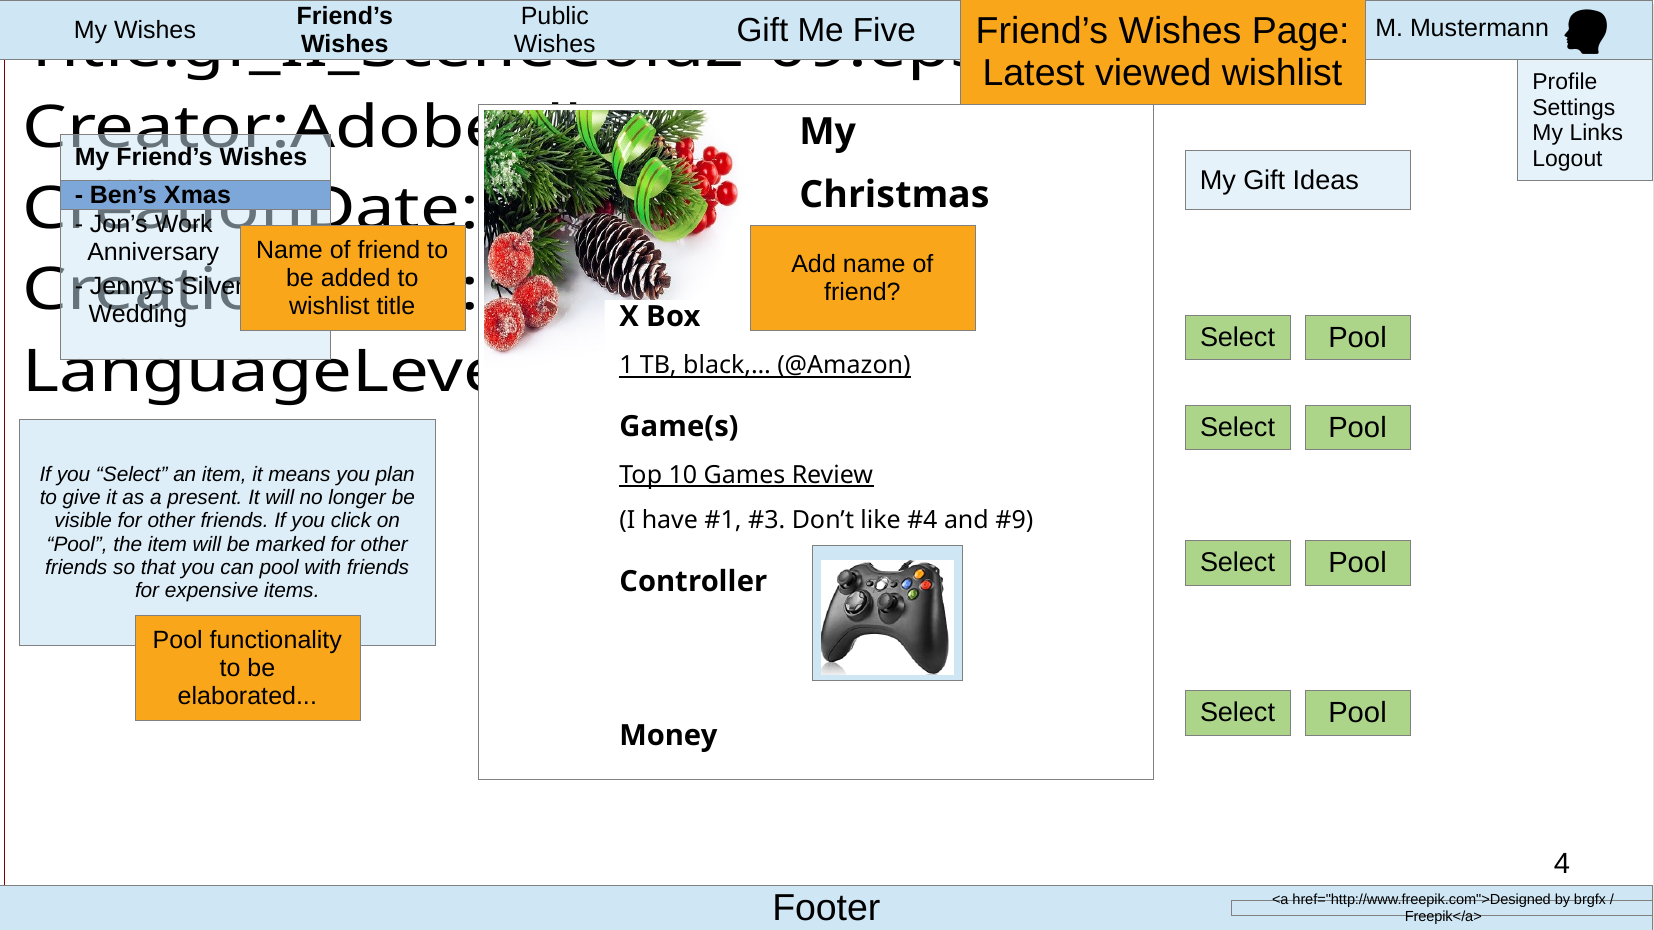

Gift Me Five
Friend’s Wishes Page:
Latest viewed wishlist
M. Mustermann
My Wishes
Friend’s Wishes
Public Wishes
Profile
Settings
My Links
Logout
My Friend’s Wishes
- Birthday
- Jon’s Work
 Anniversary
- Jenny’s Silver
 Wedding
My
Christmas Wishes
My Gift Ideas
- Ben’s Xmas
Name of friend to be added to wishlist title
Add name of friend?
X Box
1 TB, black,… (@Amazon)
Game(s)
Top 10 Games Review
(I have #1, #3. Don’t like #4 and #9)
Controller
Money
Select
Pool
Select
Pool
If you “Select” an item, it means you plan to give it as a present. It will no longer be visible for other friends. If you click on “Pool”, the item will be marked for other friends so that you can pool with friends for expensive items.
Select
Pool
Pool functionality to be elaborated...
Select
Pool
4
Footer
<a href="http://www.freepik.com">Designed by brgfx / Freepik</a>